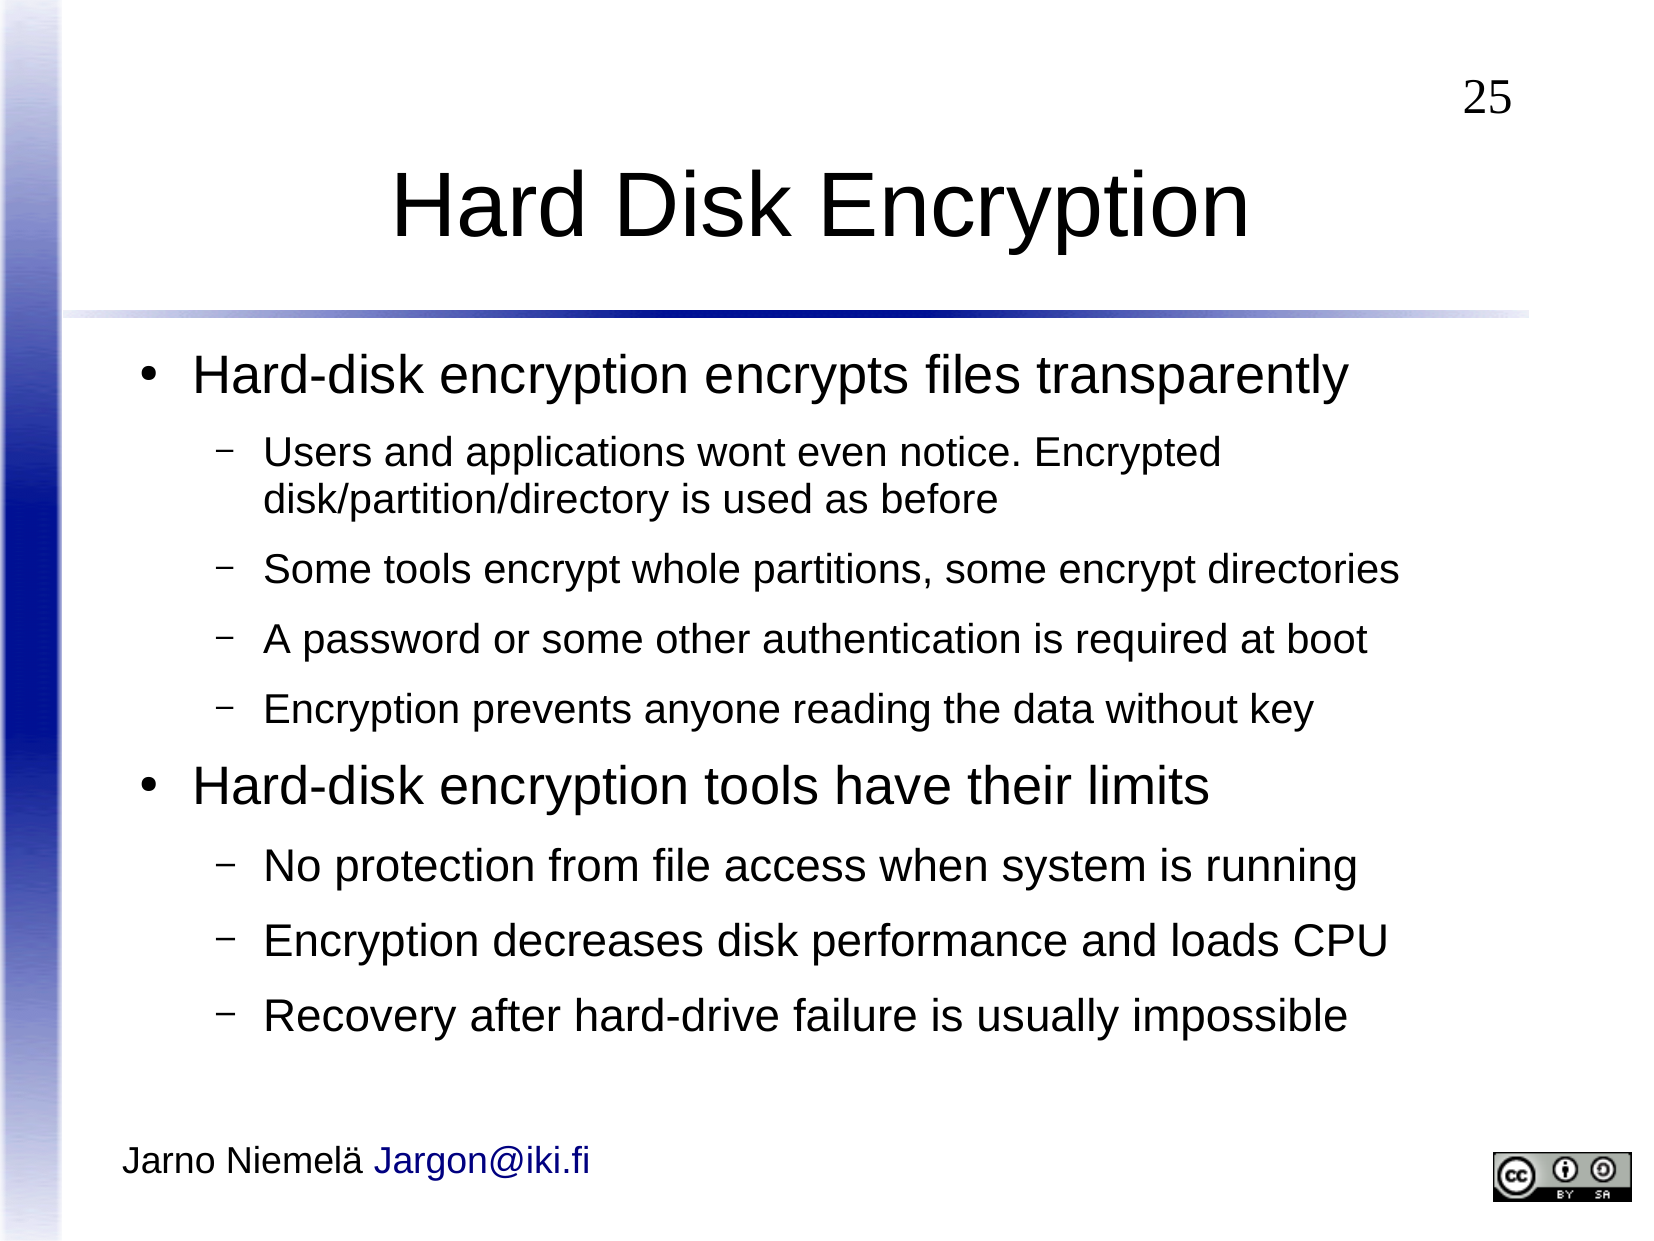

# Hard Disk Encryption
Hard-disk encryption encrypts files transparently
Users and applications wont even notice. Encrypted disk/partition/directory is used as before
Some tools encrypt whole partitions, some encrypt directories
A password or some other authentication is required at boot
Encryption prevents anyone reading the data without key
Hard-disk encryption tools have their limits
No protection from file access when system is running
Encryption decreases disk performance and loads CPU
Recovery after hard-drive failure is usually impossible